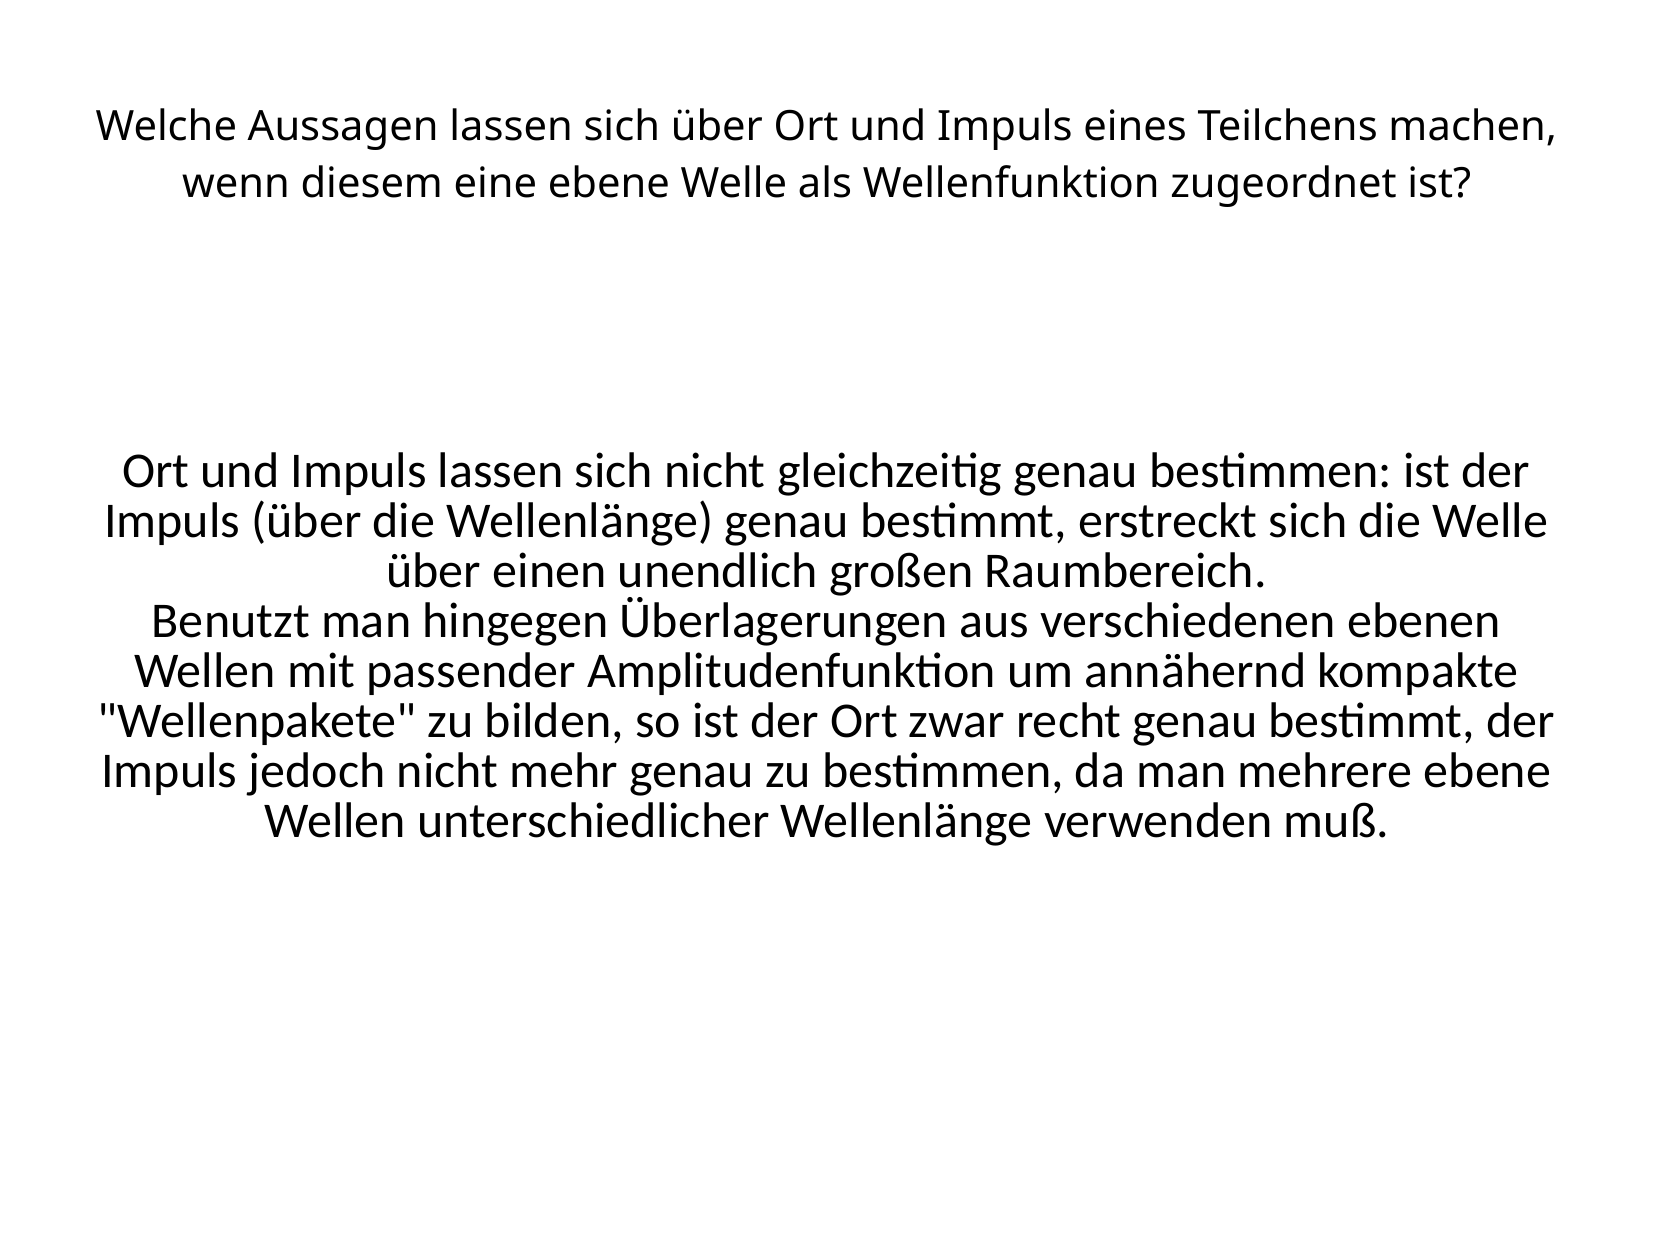

# Welche Aussagen lassen sich über Ort und Impuls eines Teilchens machen, wenn diesem eine ebene Welle als Wellenfunktion zugeordnet ist?
Ort und Impuls lassen sich nicht gleichzeitig genau bestimmen: ist der Impuls (über die Wellenlänge) genau bestimmt, erstreckt sich die Welle über einen unendlich großen Raumbereich.
Benutzt man hingegen Überlagerungen aus verschiedenen ebenen Wellen mit passender Amplitudenfunktion um annähernd kompakte "Wellenpakete" zu bilden, so ist der Ort zwar recht genau bestimmt, der Impuls jedoch nicht mehr genau zu bestimmen, da man mehrere ebene Wellen unterschiedlicher Wellenlänge verwenden muß.